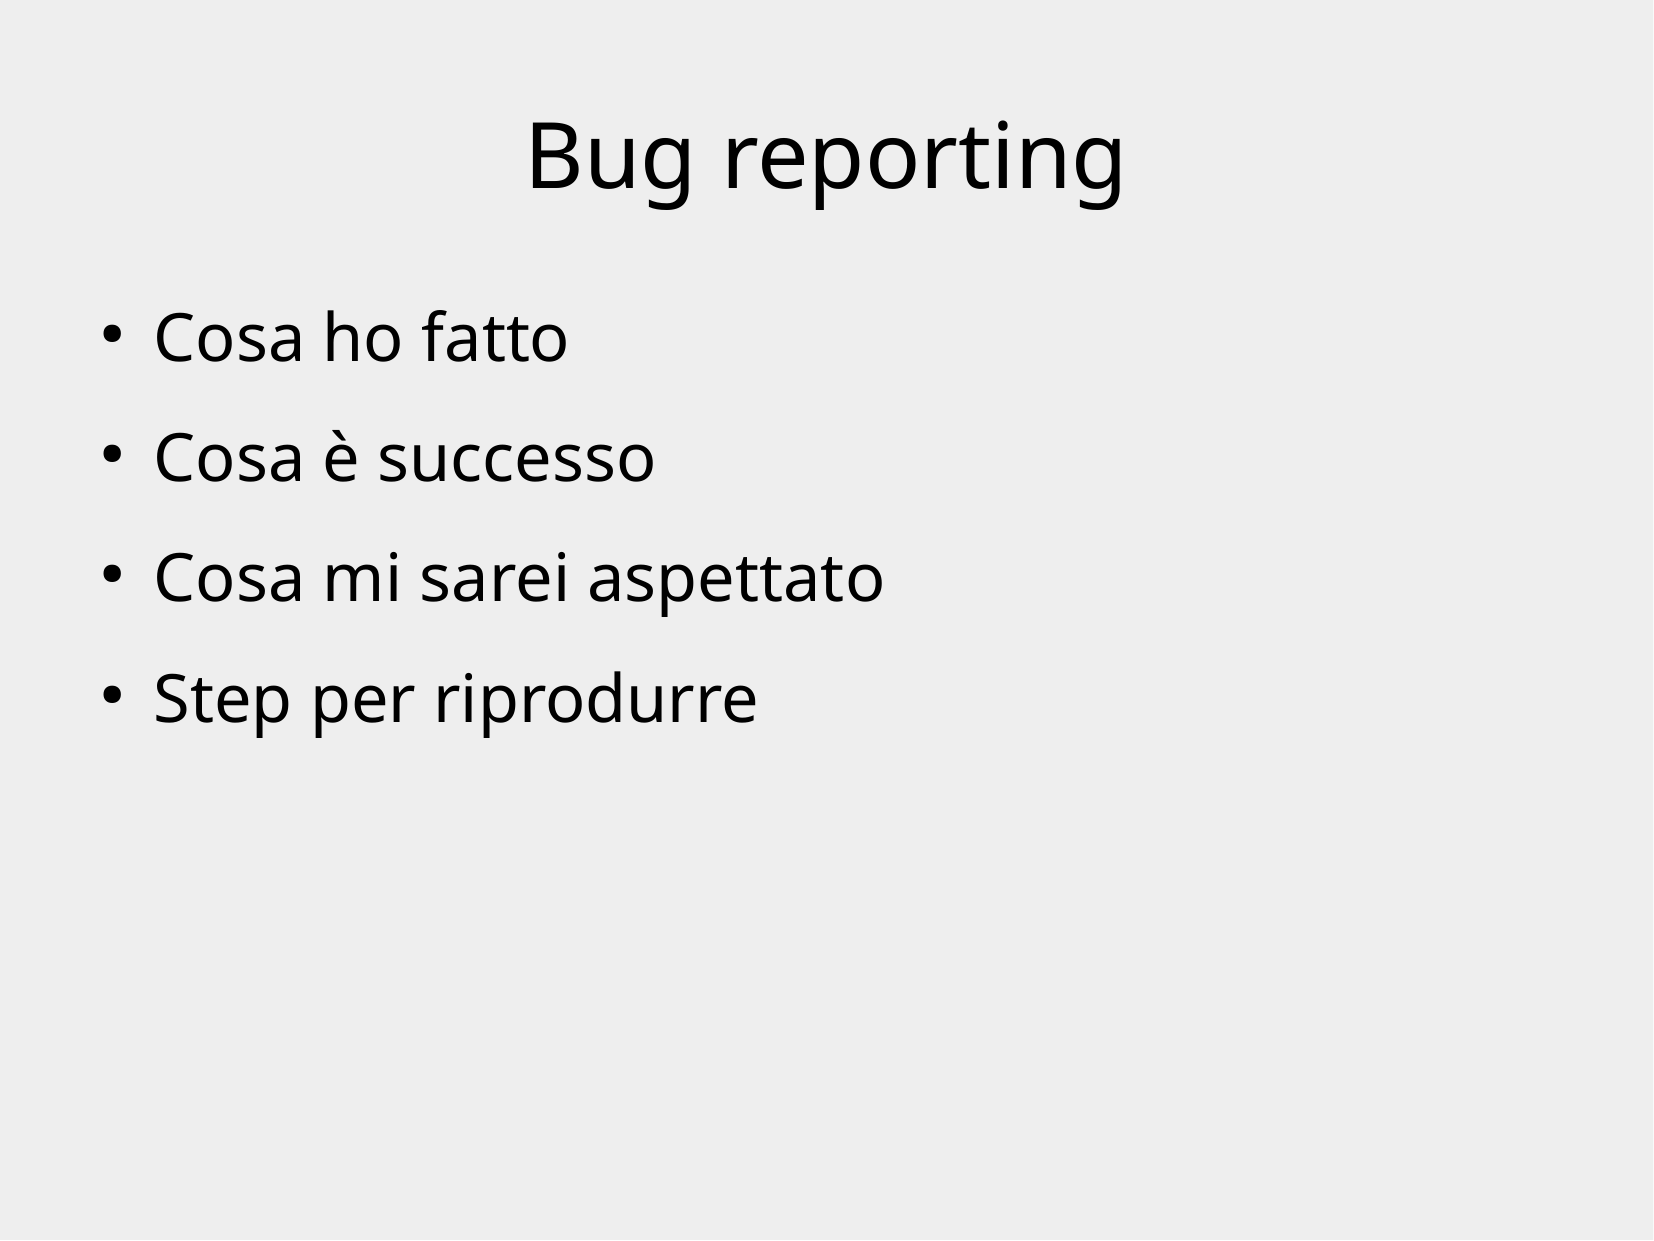

# Bug reporting
Cosa ho fatto
Cosa è successo
Cosa mi sarei aspettato
Step per riprodurre